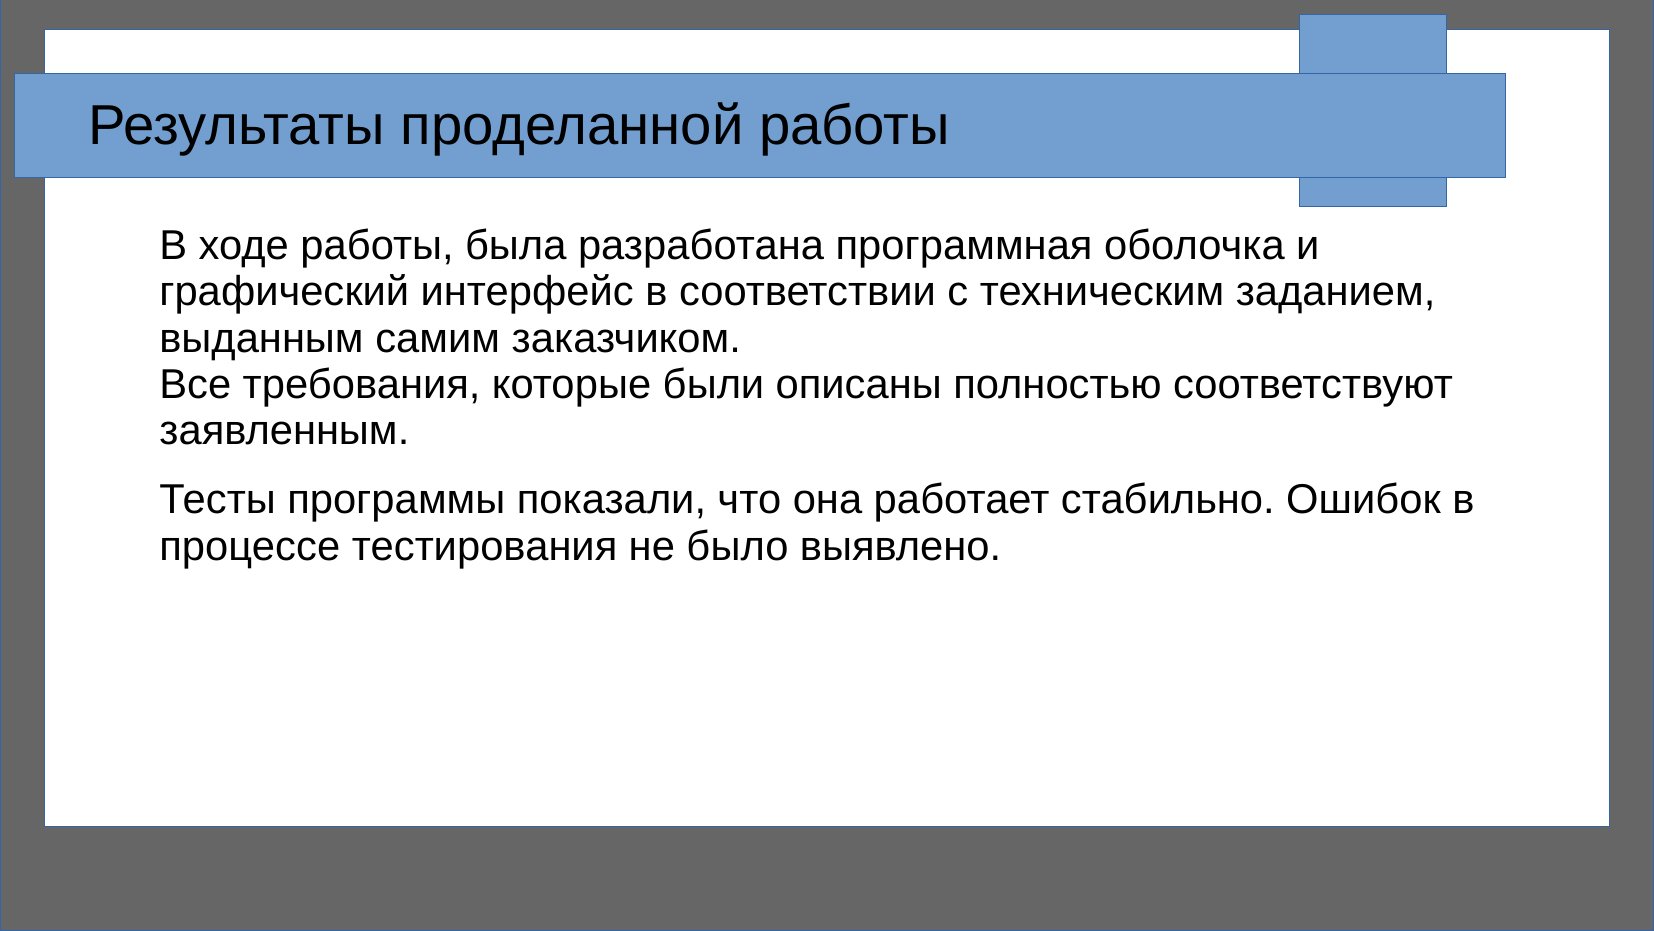

# Результаты проделанной работы
В ходе работы, была разработана программная оболочка и графический интерфейс в соответствии с техническим заданием, выданным самим заказчиком.
Все требования, которые были описаны полностью соответствуют заявленным.
Тесты программы показали, что она работает стабильно. Ошибок в процессе тестирования не было выявлено.